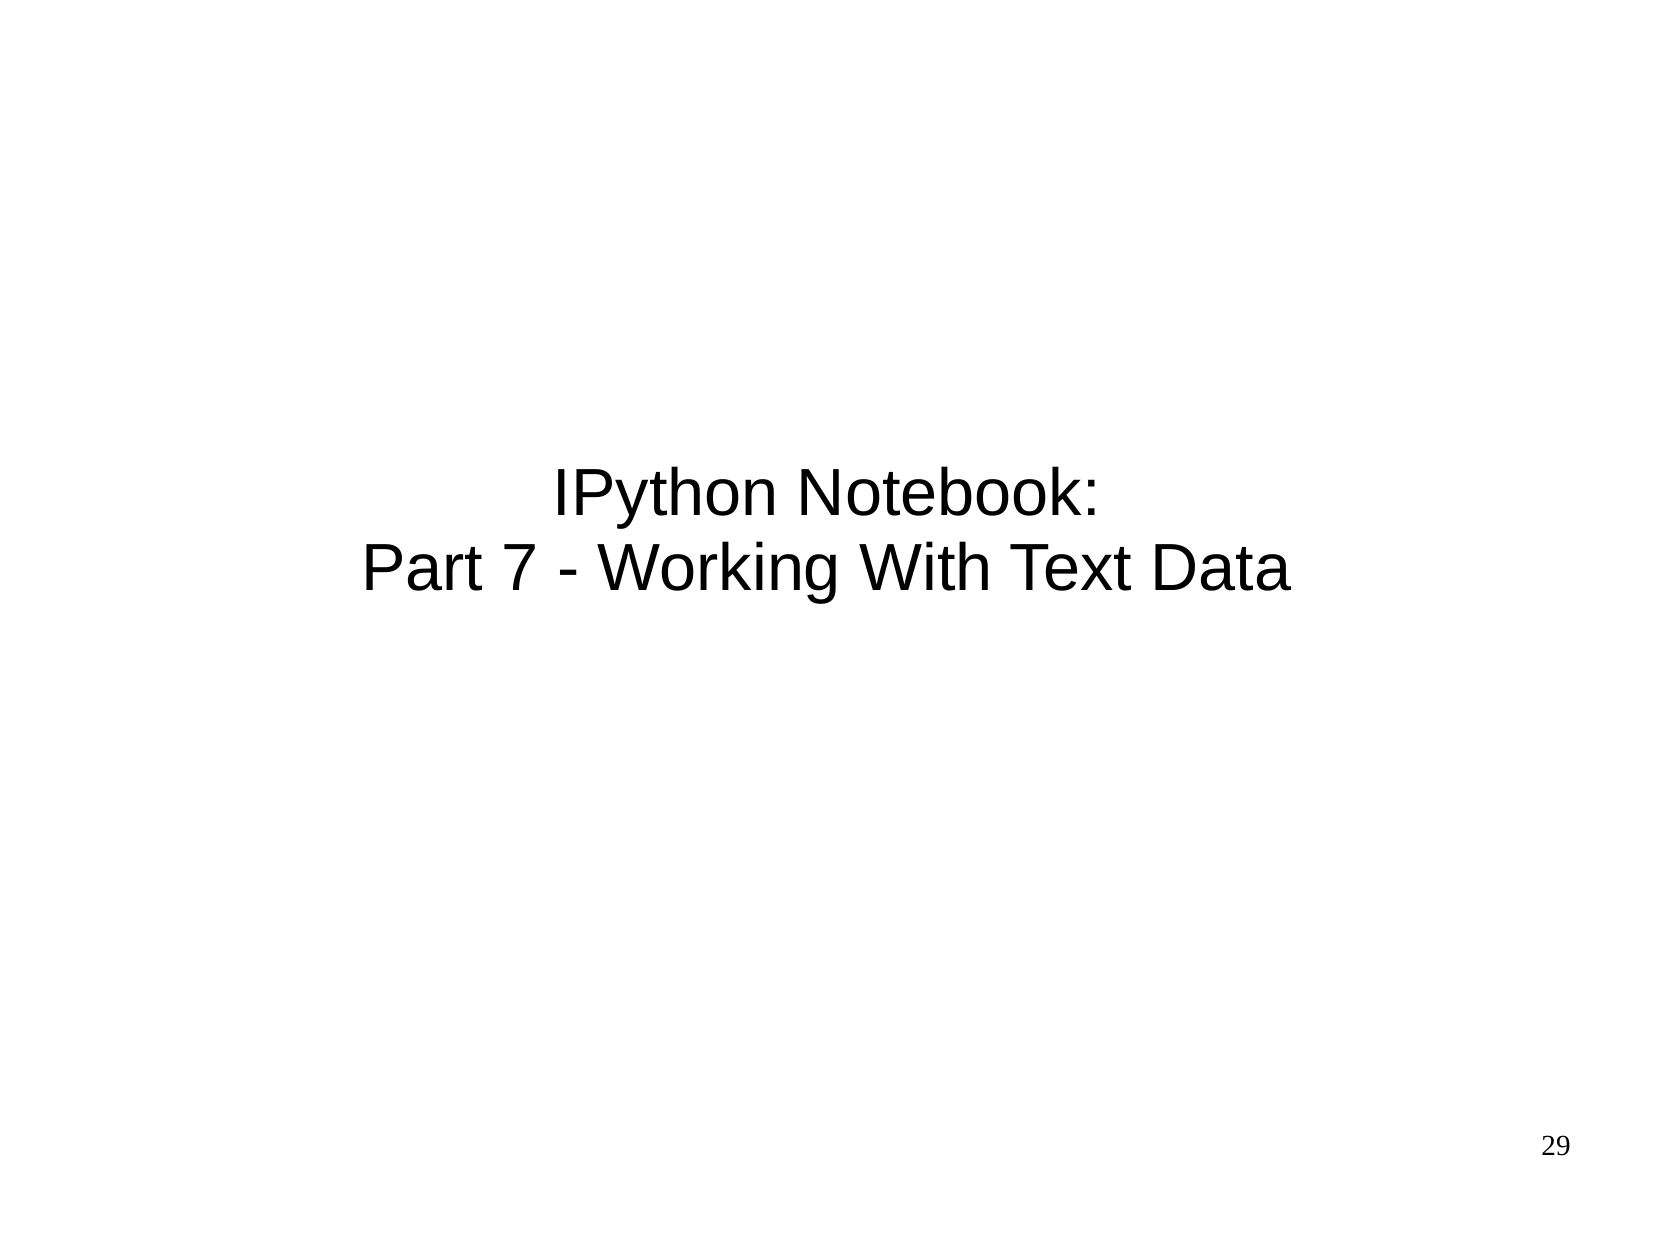

# IPython Notebook:
Part 7 - Working With Text Data
29